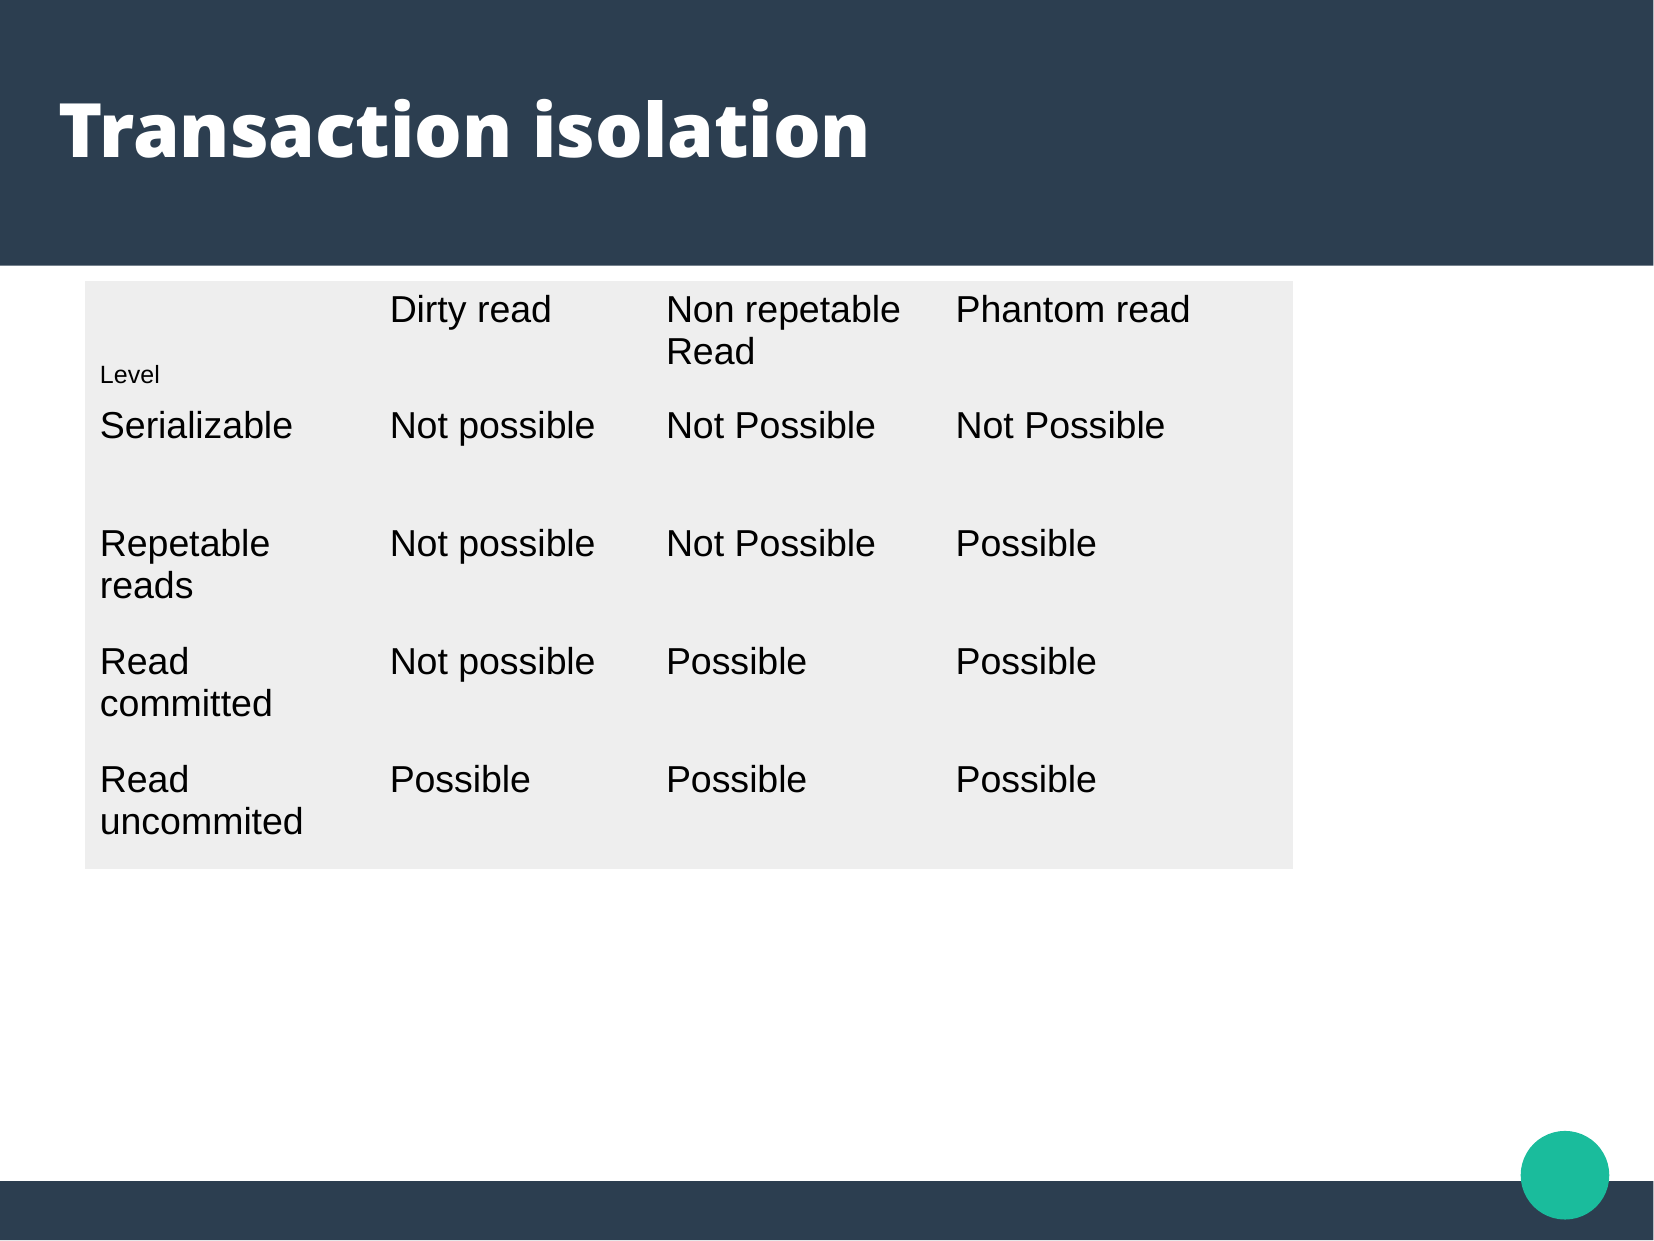

# Transaction isolation
| Level | Dirty read | Non repetable Read | Phantom read |
| --- | --- | --- | --- |
| Serializable | Not possible | Not Possible | Not Possible |
| Repetable reads | Not possible | Not Possible | Possible |
| Read committed | Not possible | Possible | Possible |
| Read uncommited | Possible | Possible | Possible |